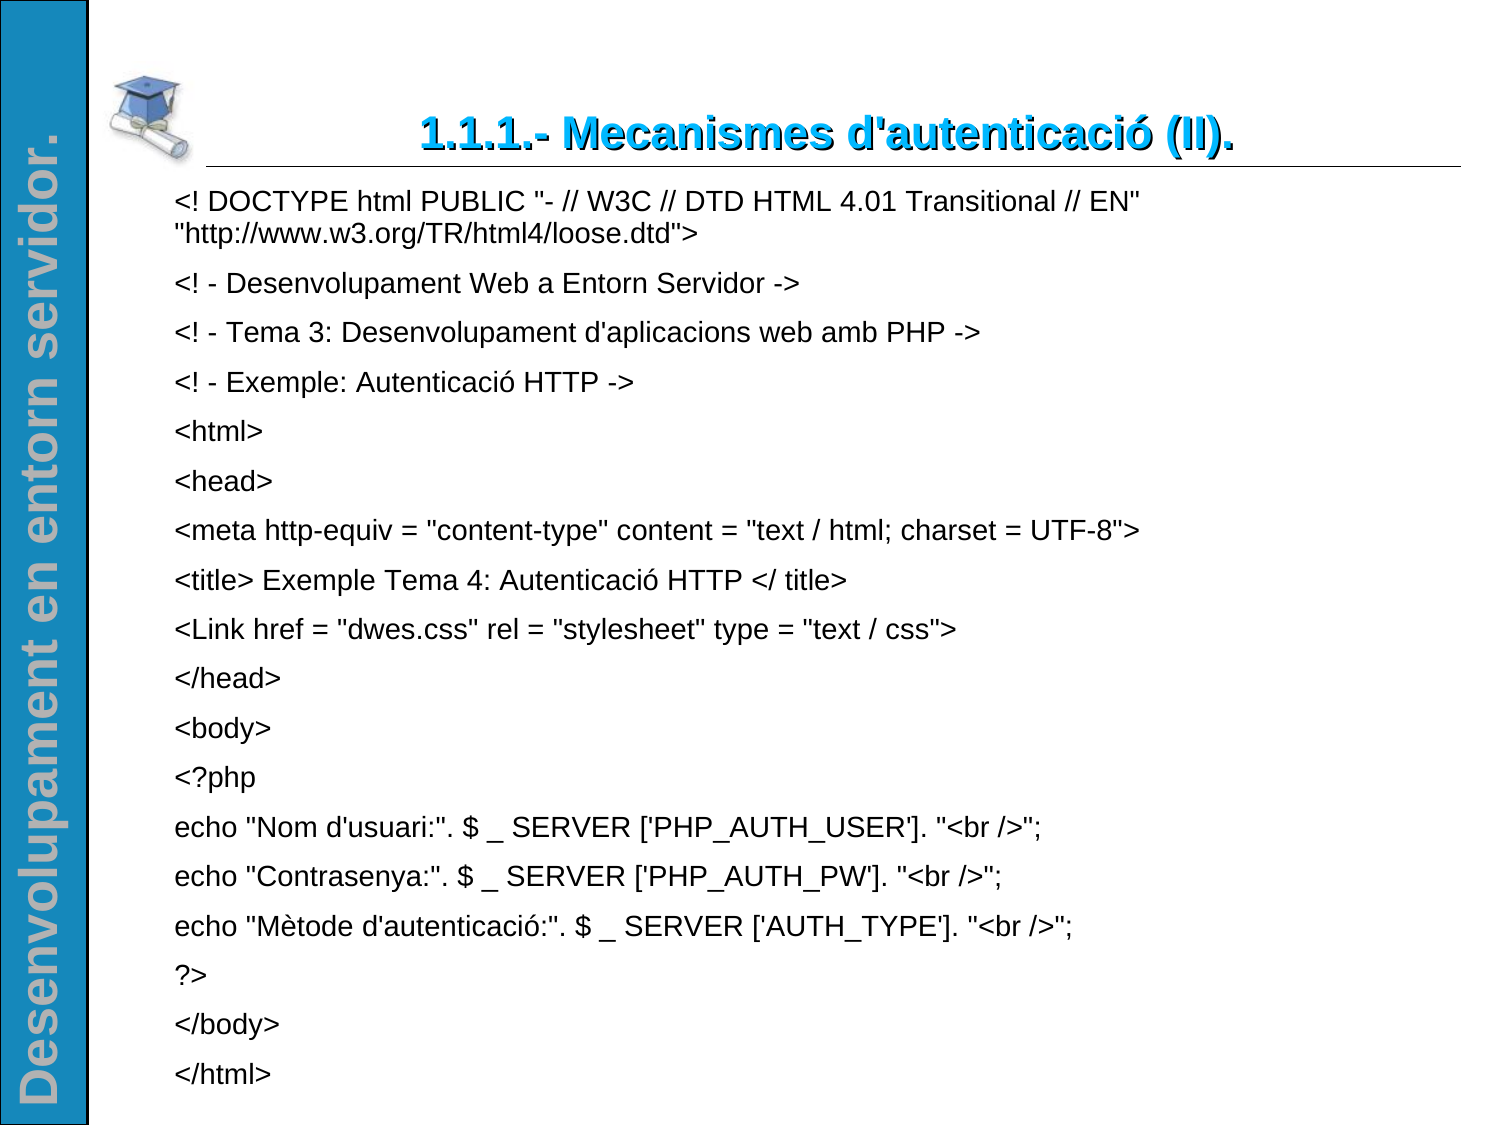

# 1.1.1.- Mecanismes d'autenticació (II).
<! DOCTYPE html PUBLIC "- // W3C // DTD HTML 4.01 Transitional // EN" "http://www.w3.org/TR/html4/loose.dtd">
<! - Desenvolupament Web a Entorn Servidor ->
<! - Tema 3: Desenvolupament d'aplicacions web amb PHP ->
<! - Exemple: Autenticació HTTP ->
<html>
<head>
<meta http-equiv = "content-type" content = "text / html; charset = UTF-8">
<title> Exemple Tema 4: Autenticació HTTP </ title>
<Link href = "dwes.css" rel = "stylesheet" type = "text / css">
</head>
<body>
<?php
echo "Nom d'usuari:". $ _ SERVER ['PHP_AUTH_USER']. "<br />";
echo "Contrasenya:". $ _ SERVER ['PHP_AUTH_PW']. "<br />";
echo "Mètode d'autenticació:". $ _ SERVER ['AUTH_TYPE']. "<br />";
?>
</body>
</html>